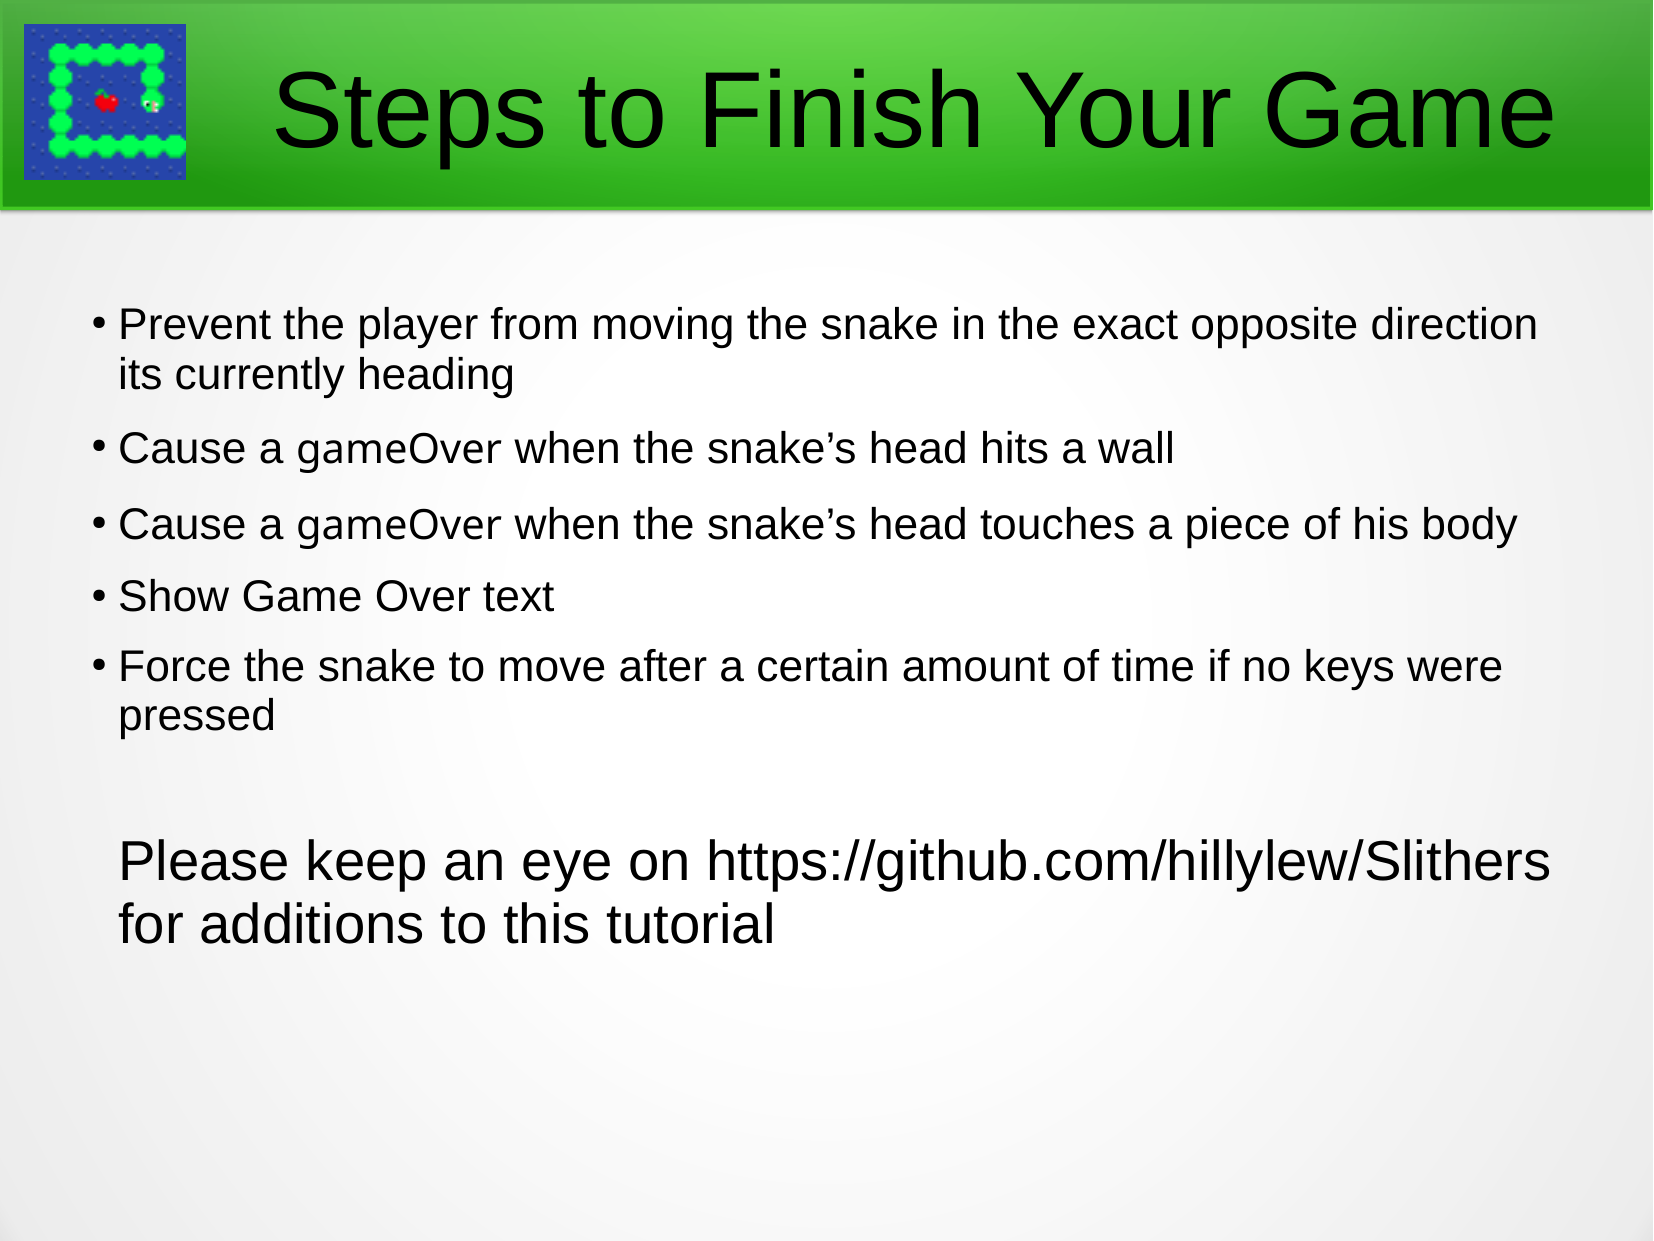

# Steps to Finish Your Game
Prevent the player from moving the snake in the exact opposite direction its currently heading
Cause a gameOver when the snake’s head hits a wall
Cause a gameOver when the snake’s head touches a piece of his body
Show Game Over text
Force the snake to move after a certain amount of time if no keys were pressed
Please keep an eye on https://github.com/hillylew/Slithers for additions to this tutorial